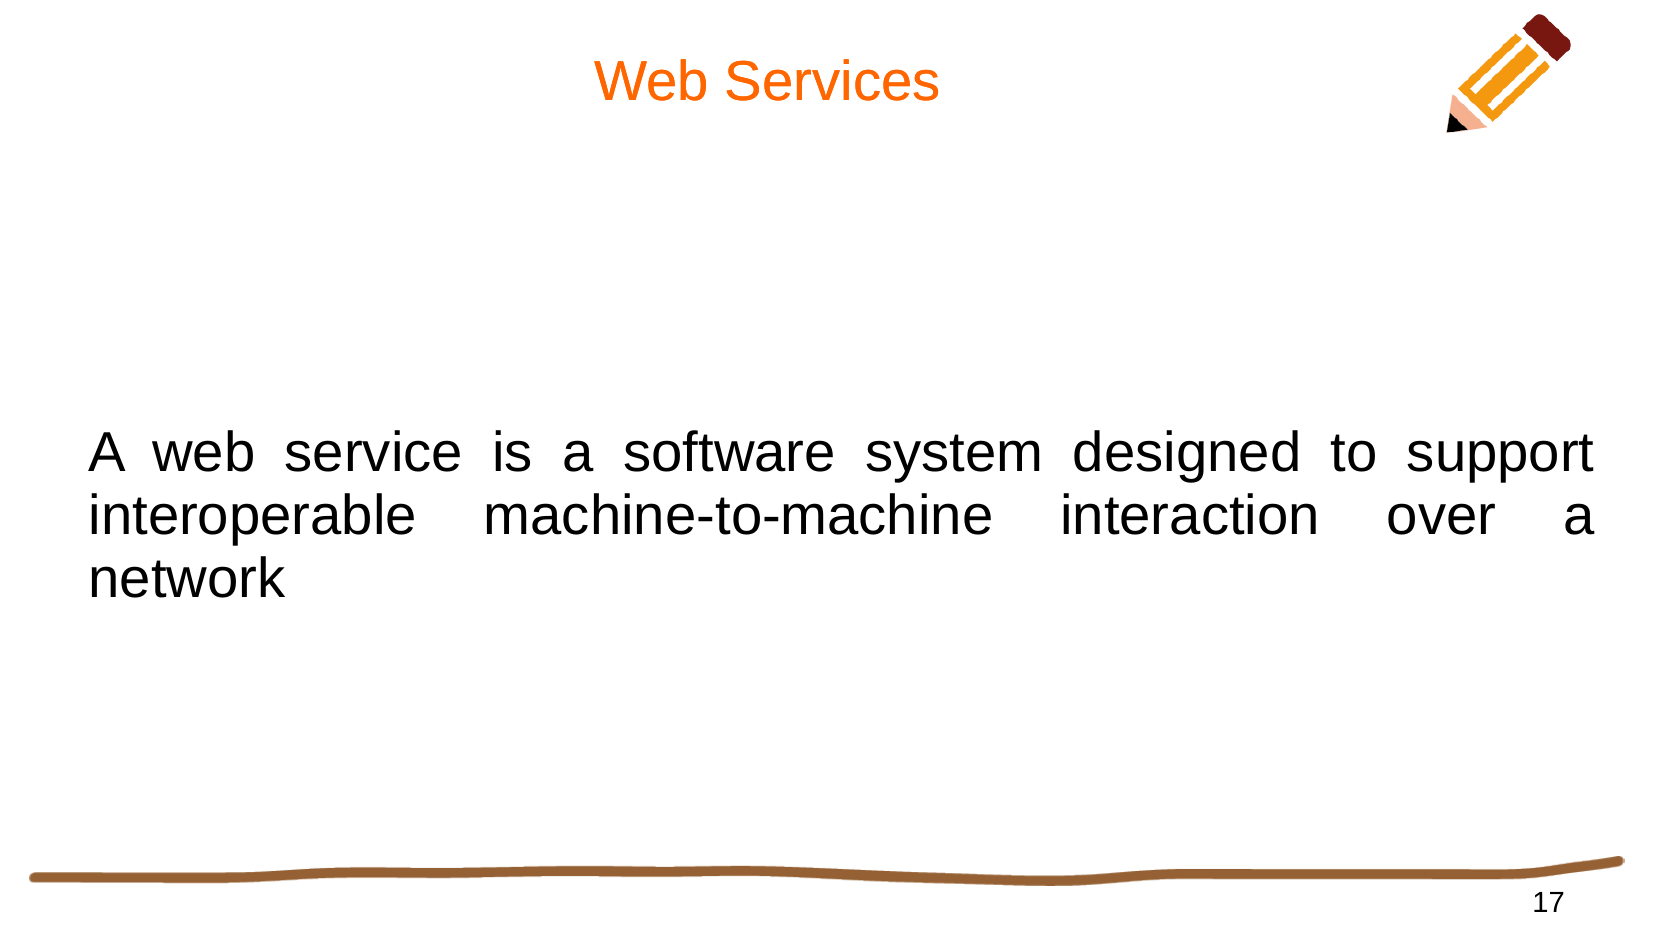

# Web Services
Web Services
A web service is a software system designed to support interoperable machine-to​-machine interaction over a network
17